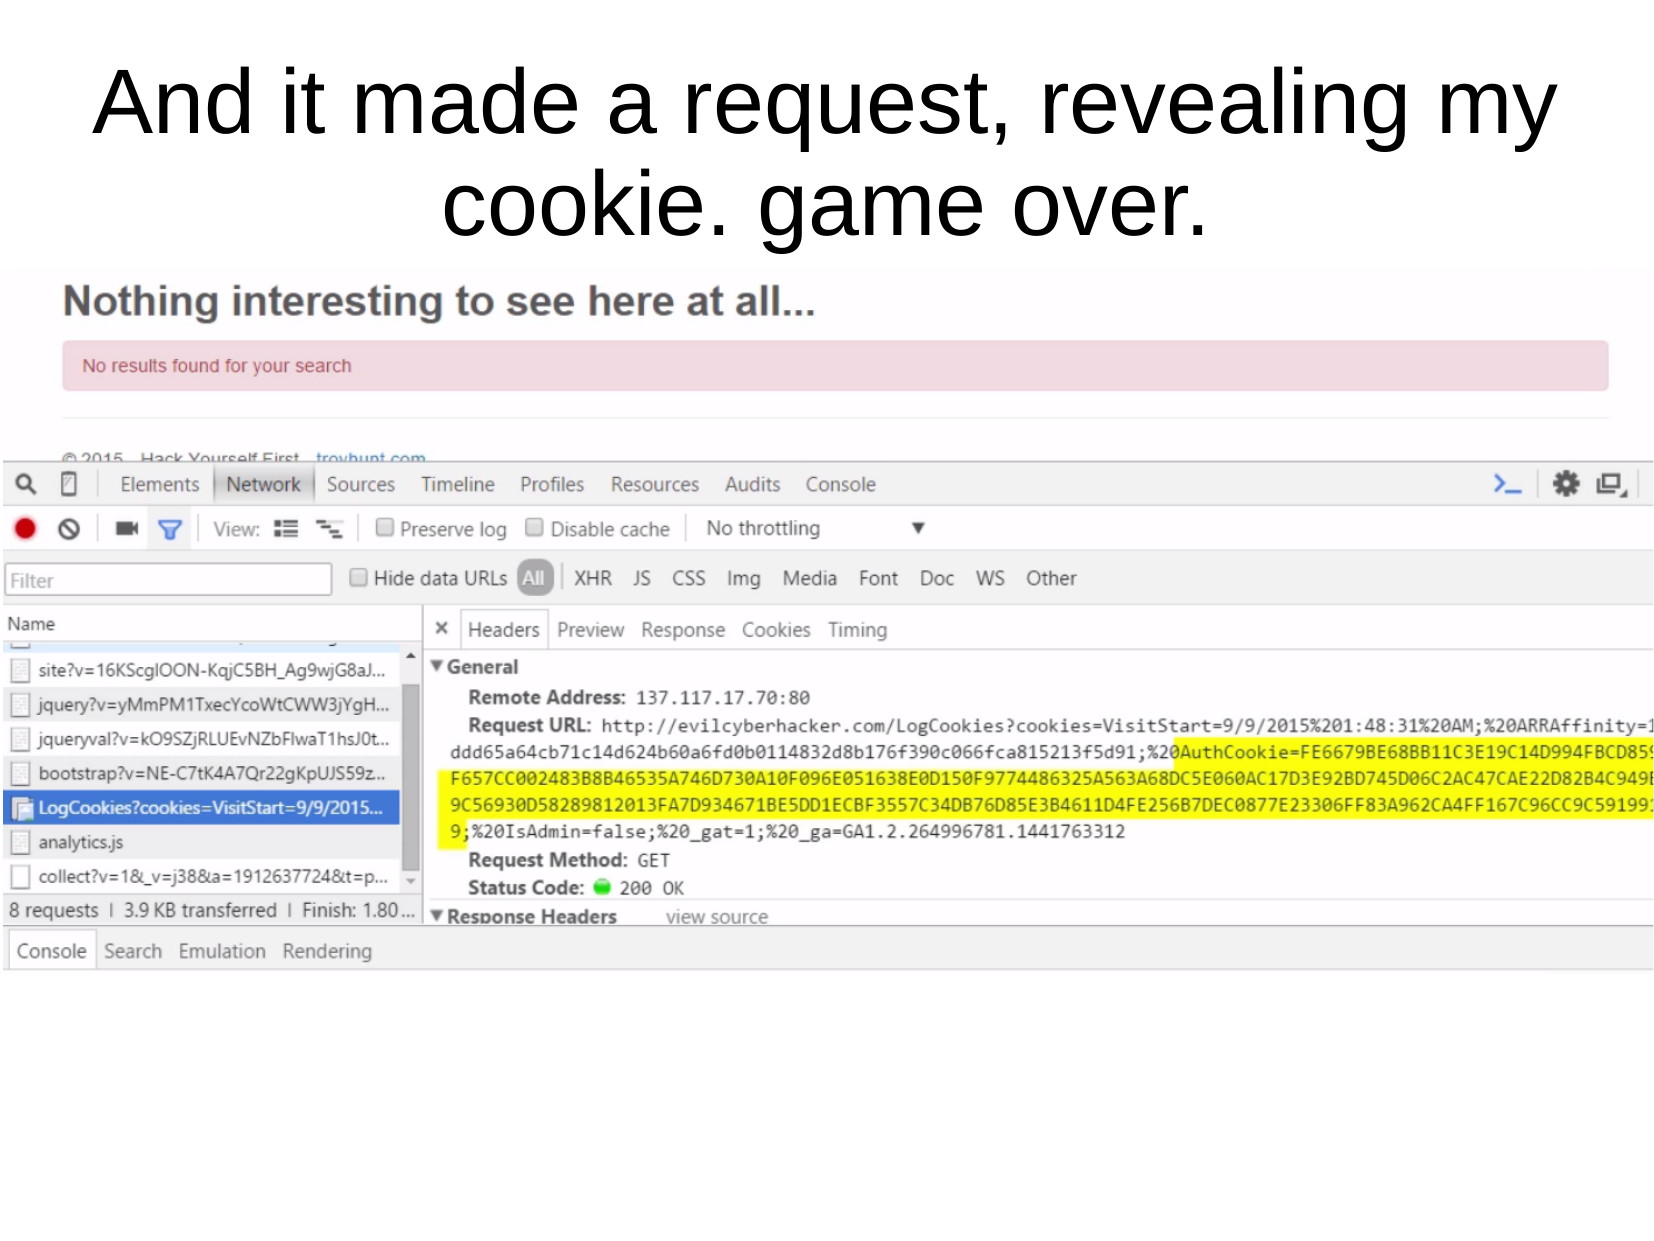

# And it made a request, revealing my cookie. game over.